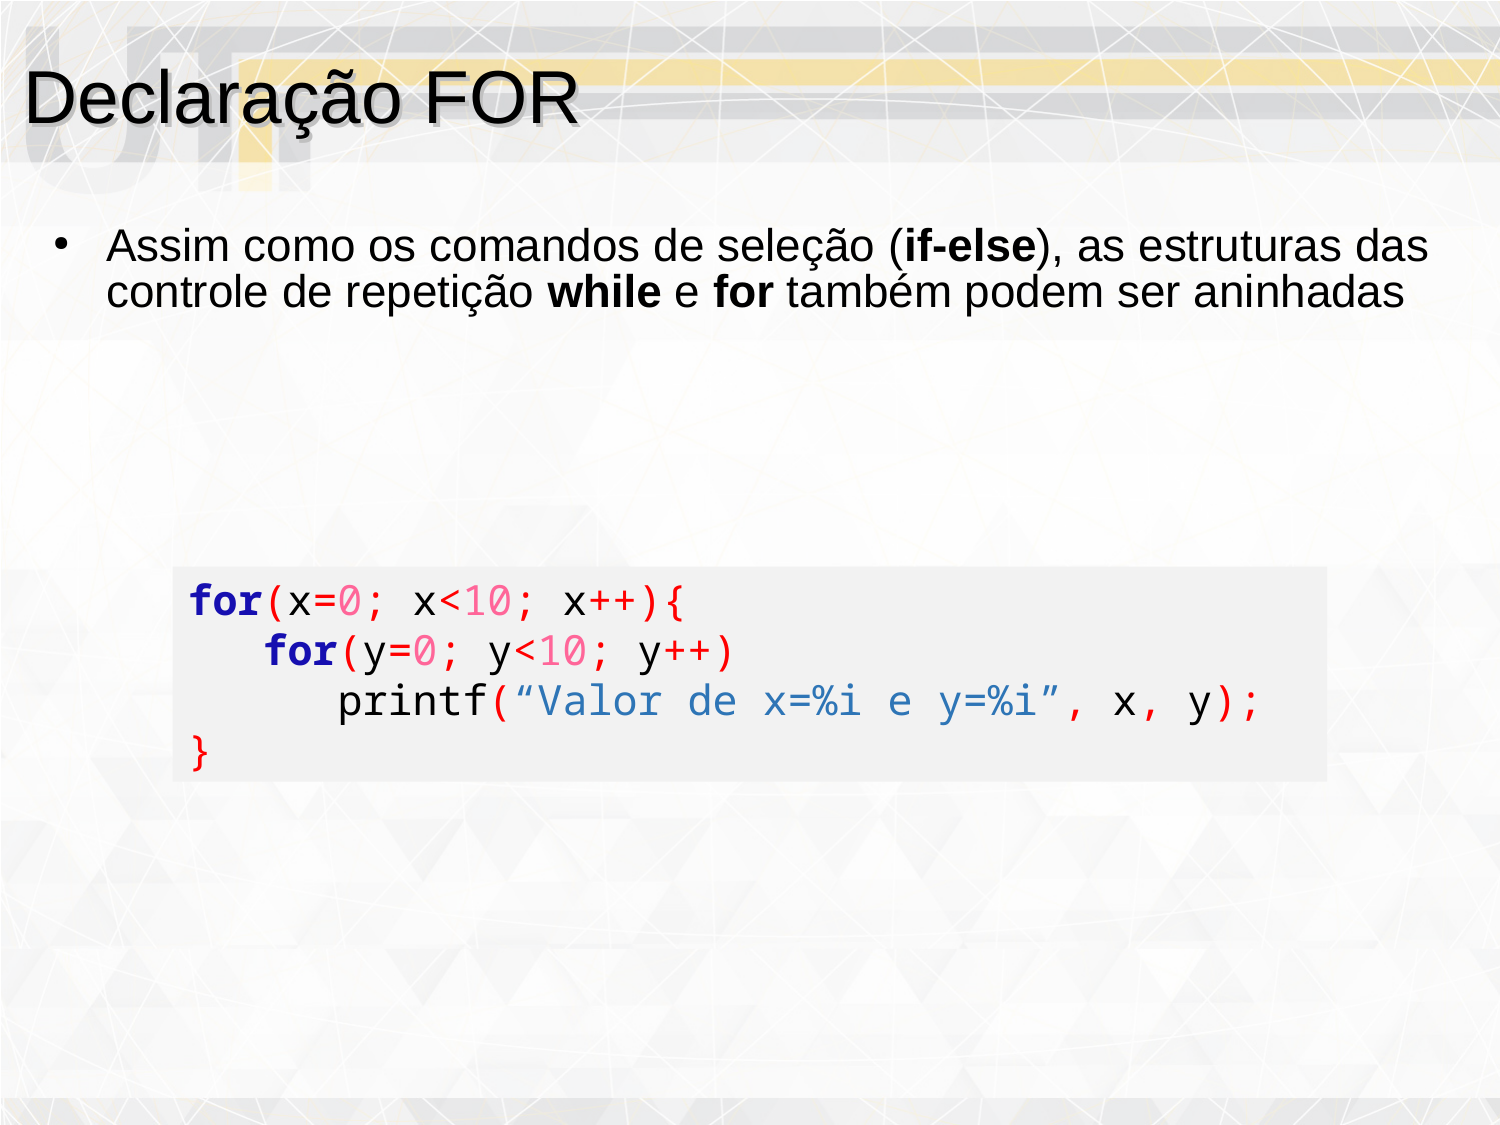

# Declaração FOR
Assim como os comandos de seleção (if-else), as estruturas das controle de repetição while e for também podem ser aninhadas
for(x=0; x<10; x++){
 for(y=0; y<10; y++)
 printf(“Valor de x=%i e y=%i”, x, y);
}